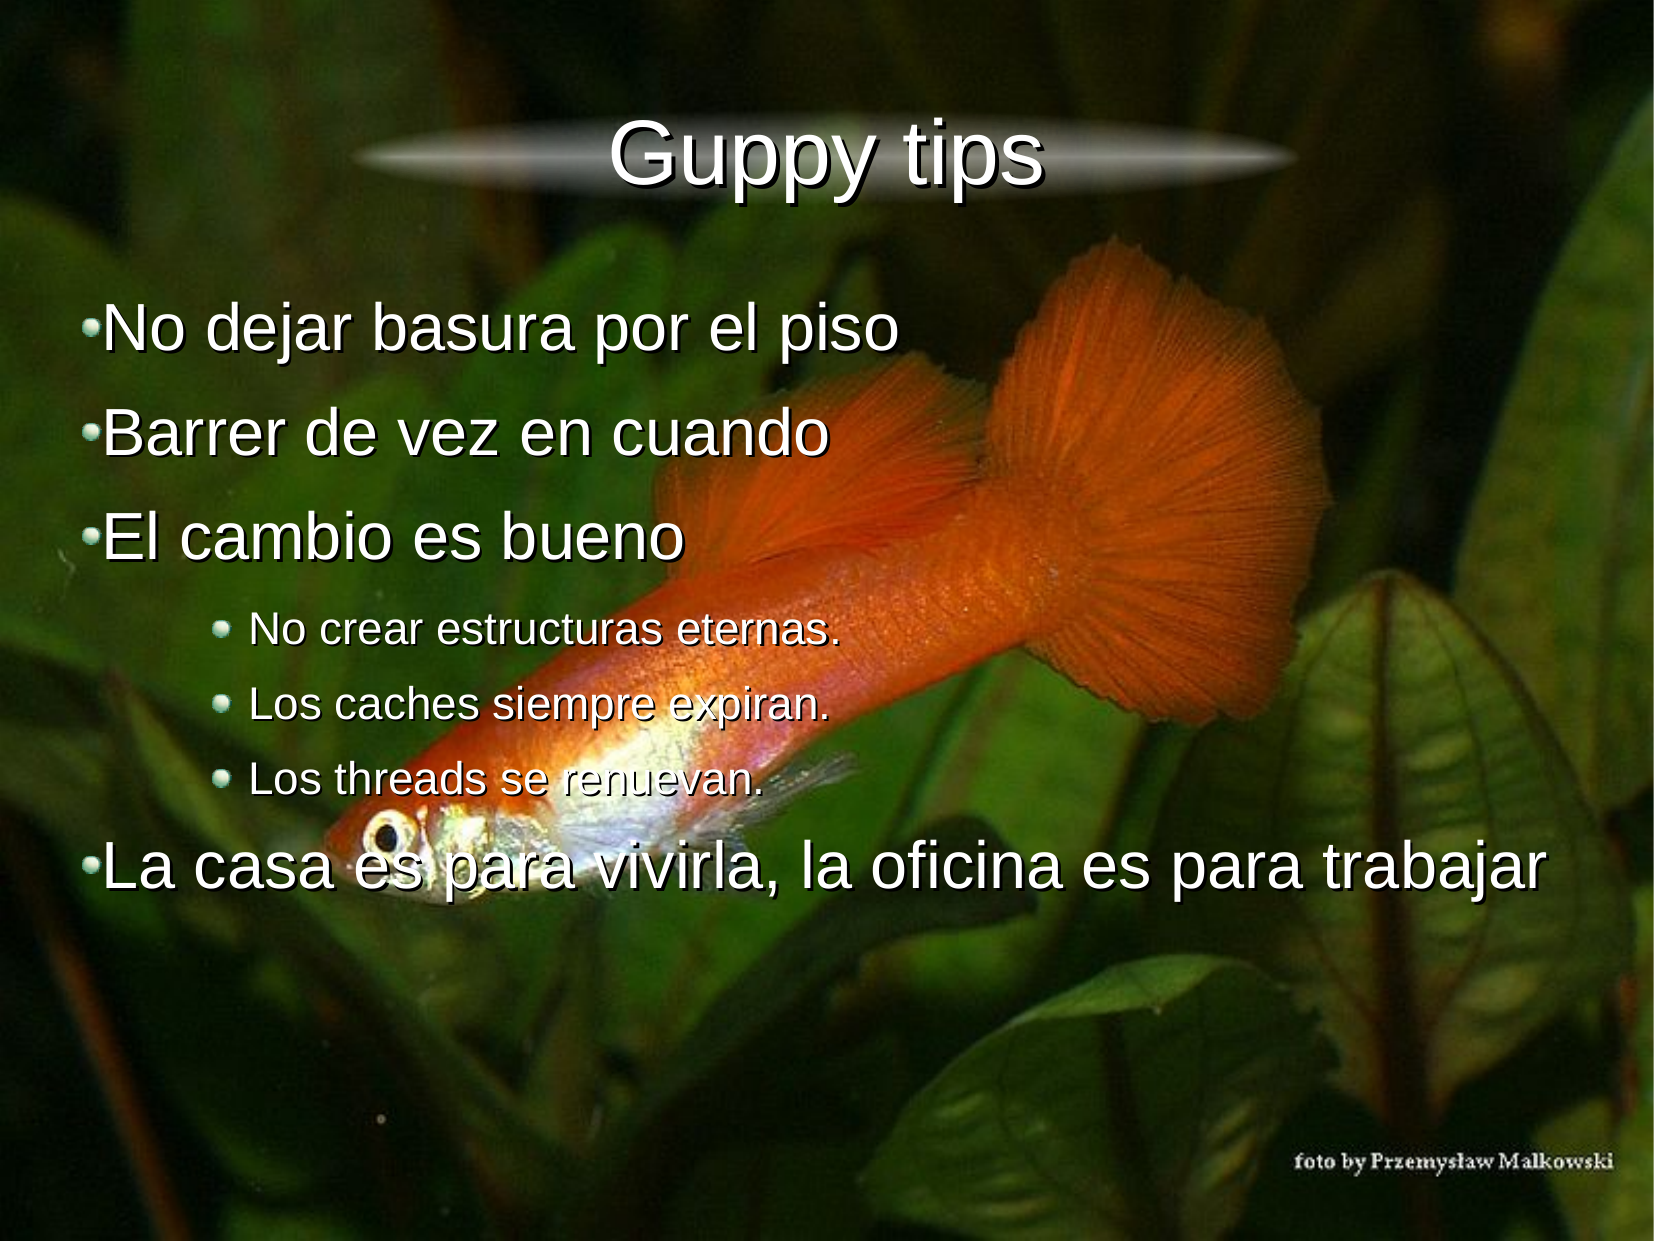

# Guppy tips
No dejar basura por el piso
Barrer de vez en cuando
El cambio es bueno
No crear estructuras eternas.
Los caches siempre expiran.
Los threads se renuevan.
La casa es para vivirla, la oficina es para trabajar